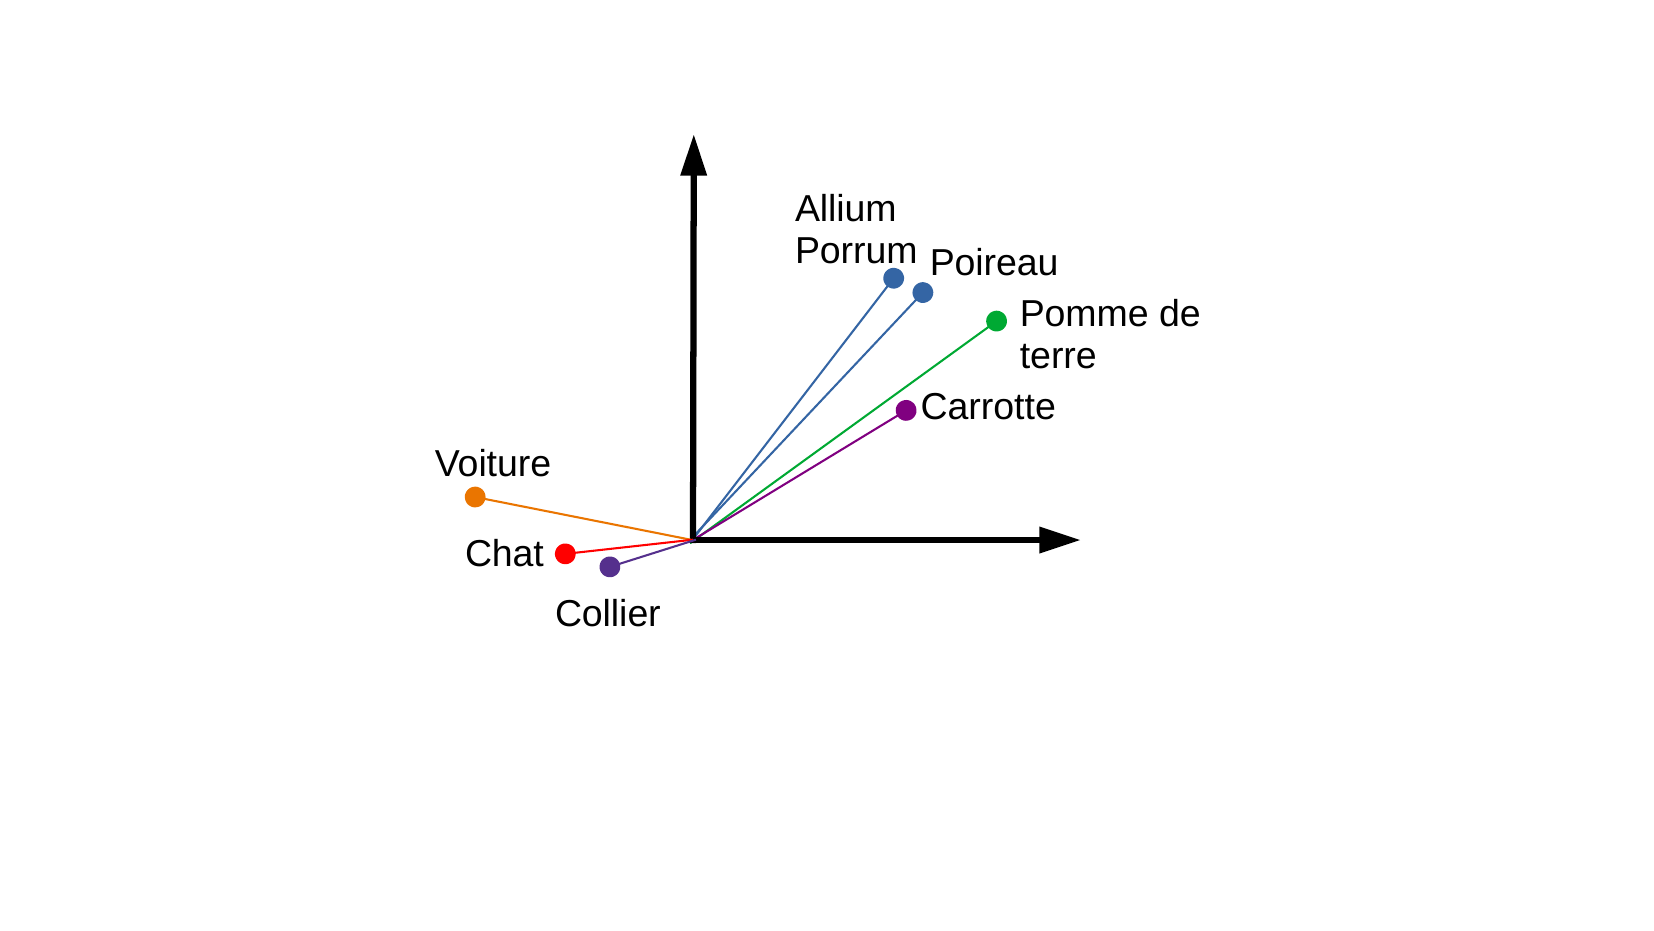

Allium Porrum
Poireau
Pomme de terre
Carrotte
Voiture
Chat
Collier